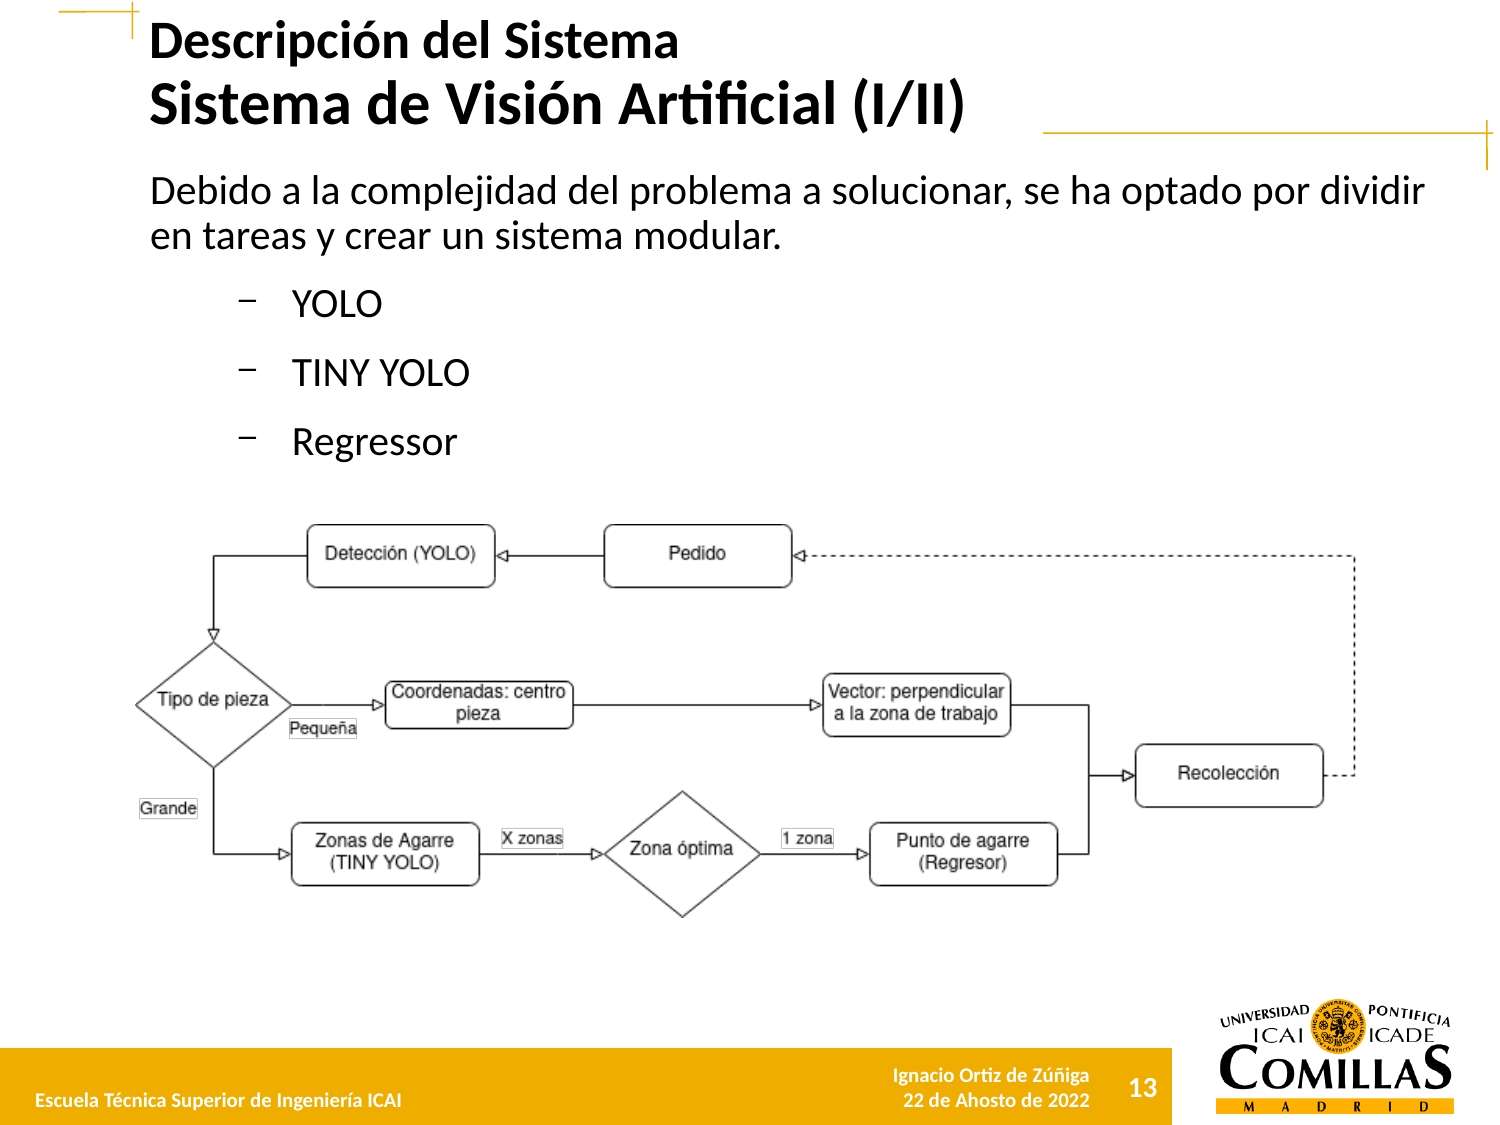

# Descripción del Sistema Sistema de Visión Artificial (I/II)
Debido a la complejidad del problema a solucionar, se ha optado por dividir en tareas y crear un sistema modular.
YOLO
TINY YOLO
Regressor